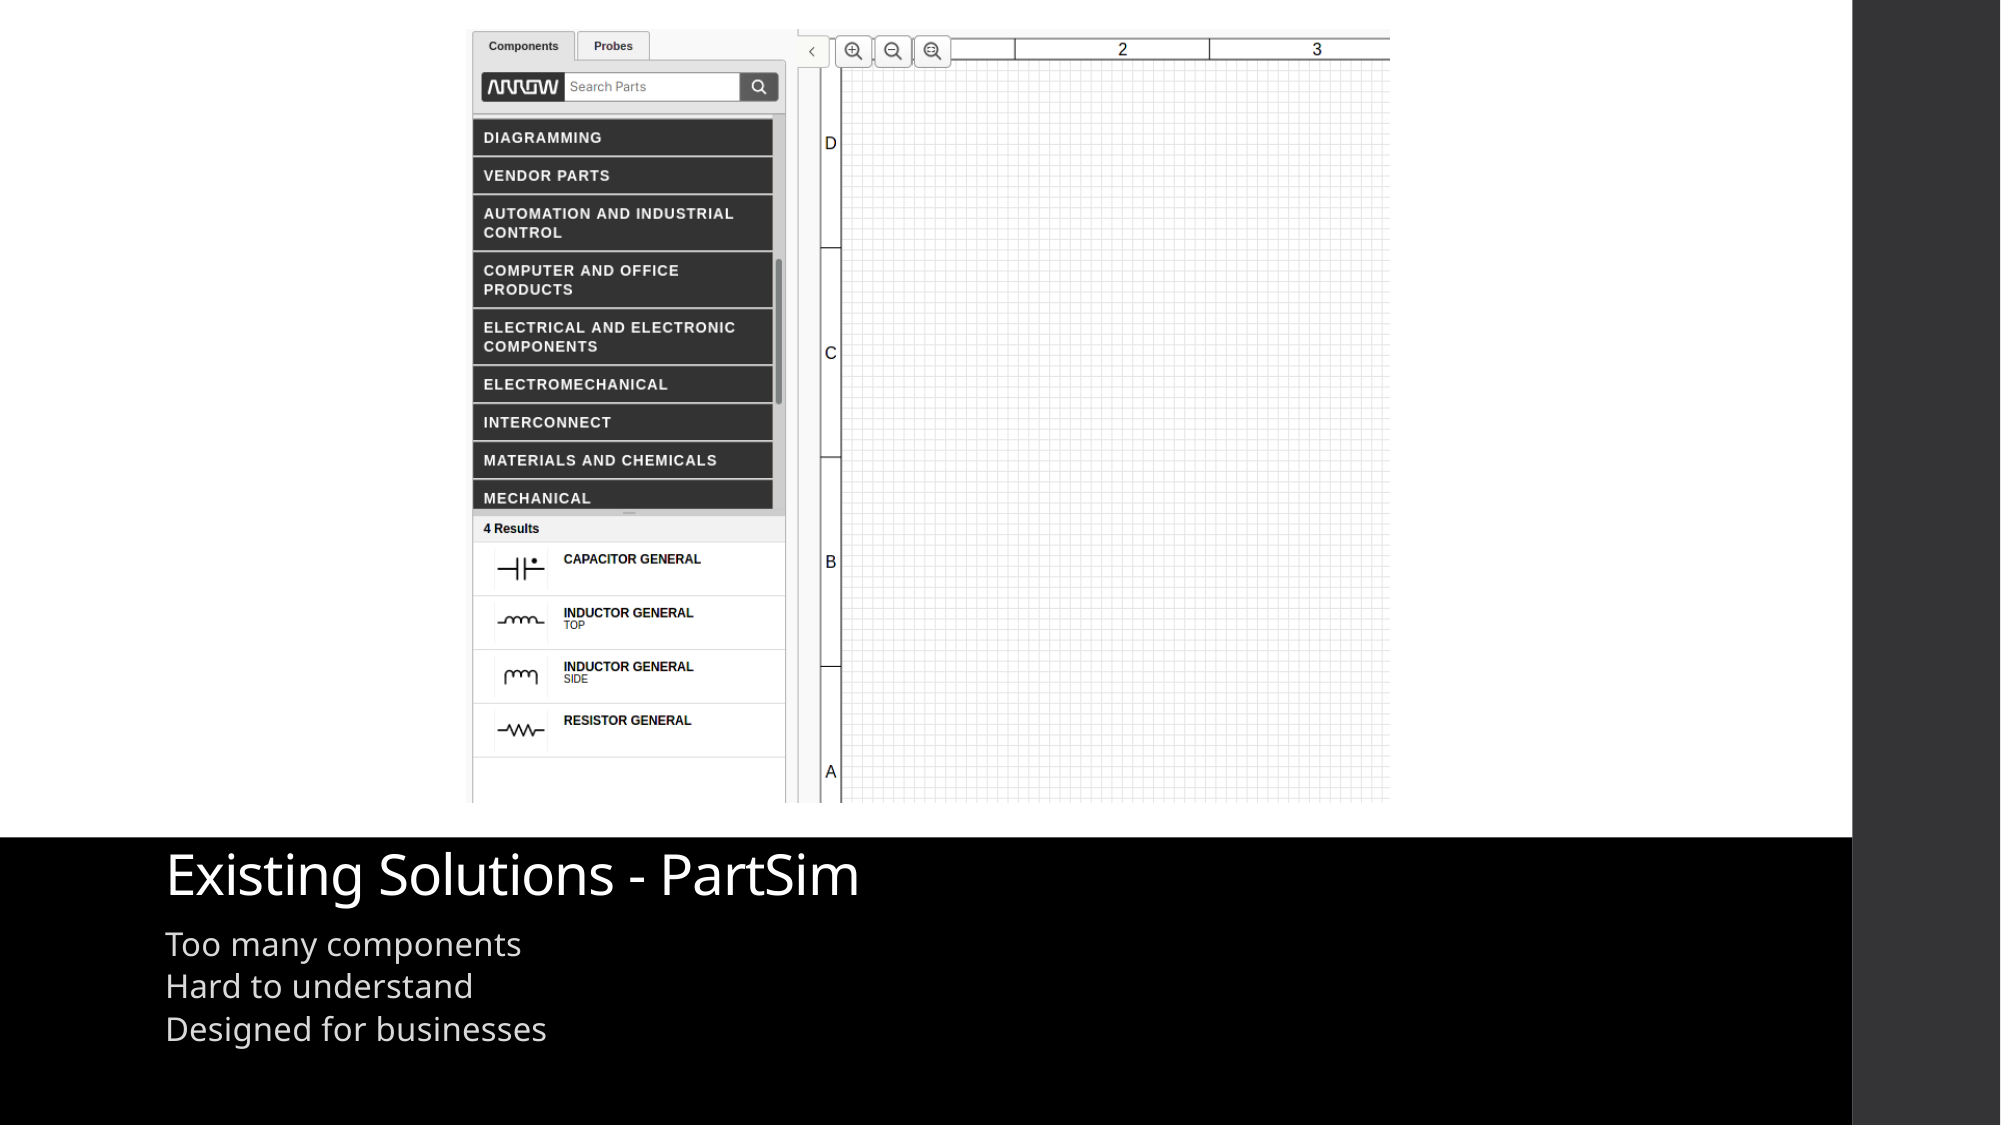

# Existing Solutions - PartSim
Too many components
Hard to understand
Designed for businesses